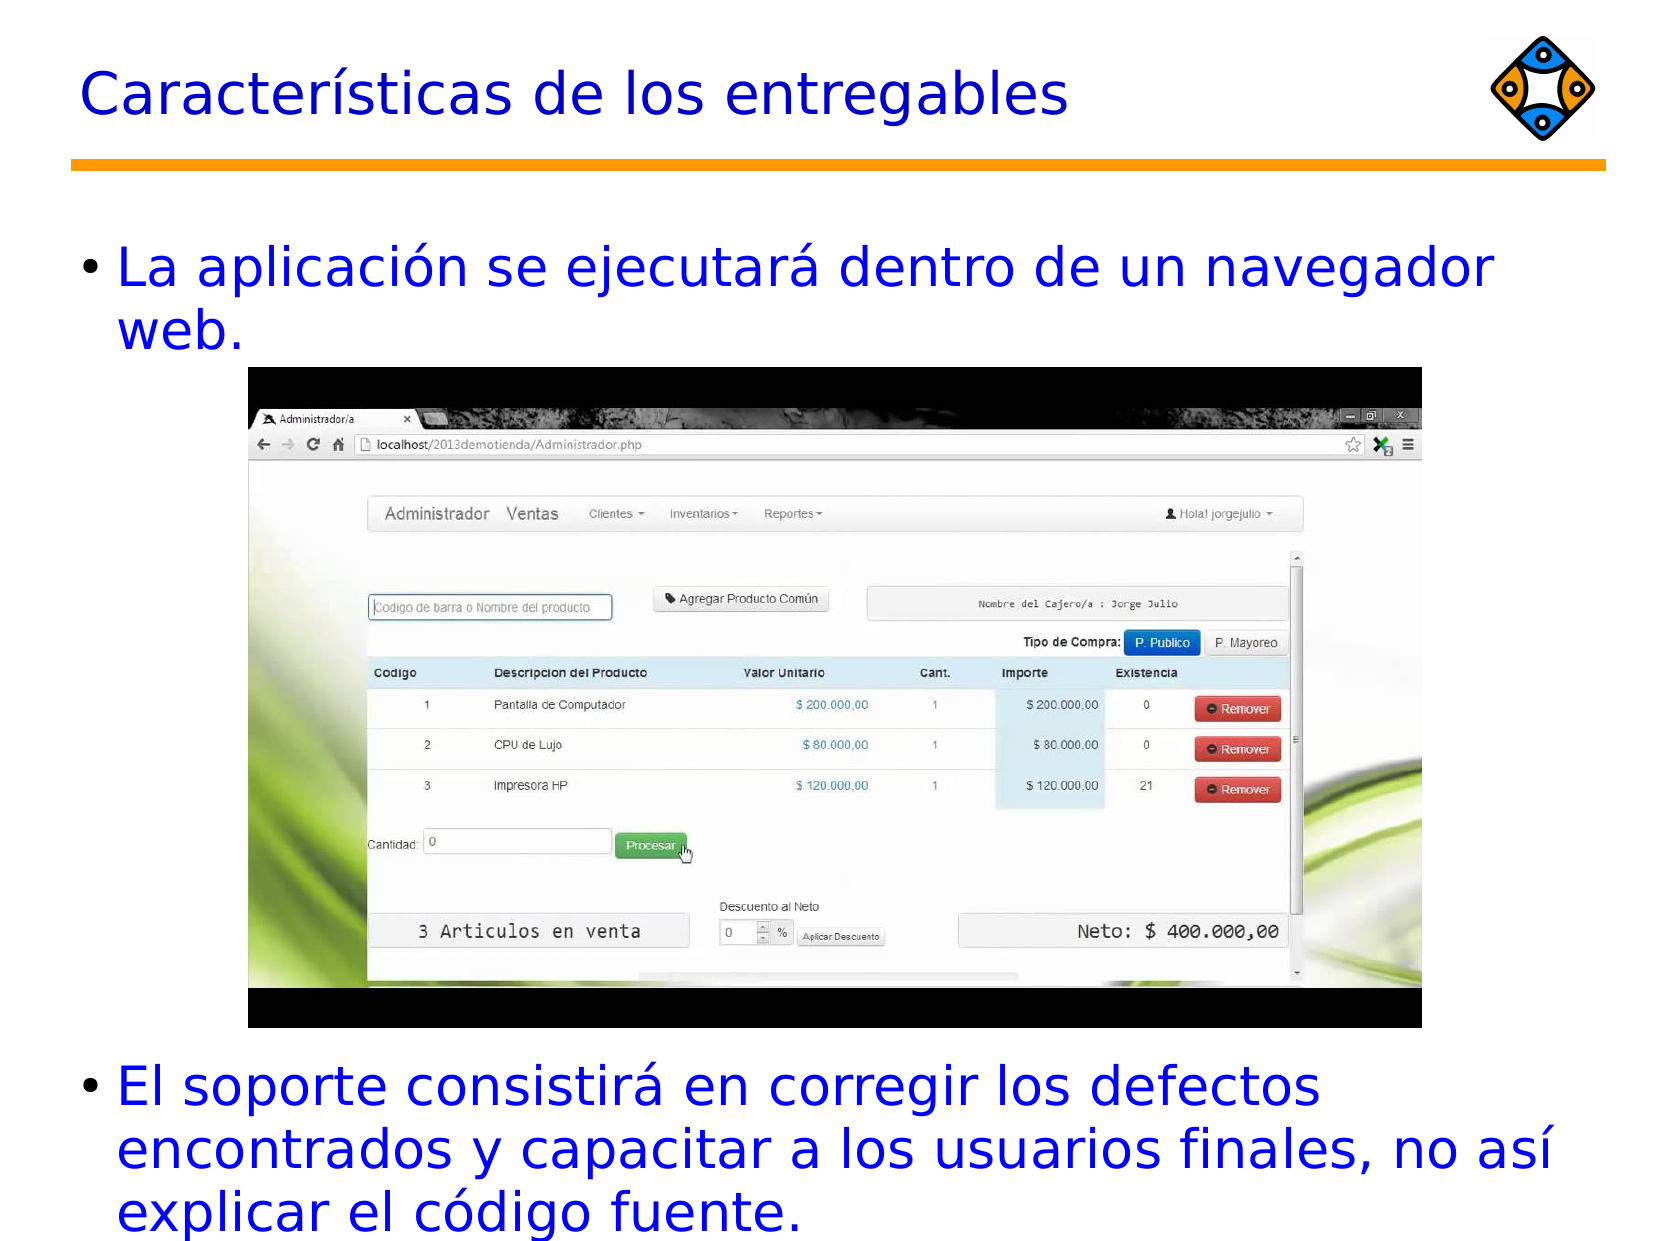

Características de los entregables
La aplicación se ejecutará dentro de un navegador web.
El soporte consistirá en corregir los defectos encontrados y capacitar a los usuarios finales, no así explicar el código fuente.